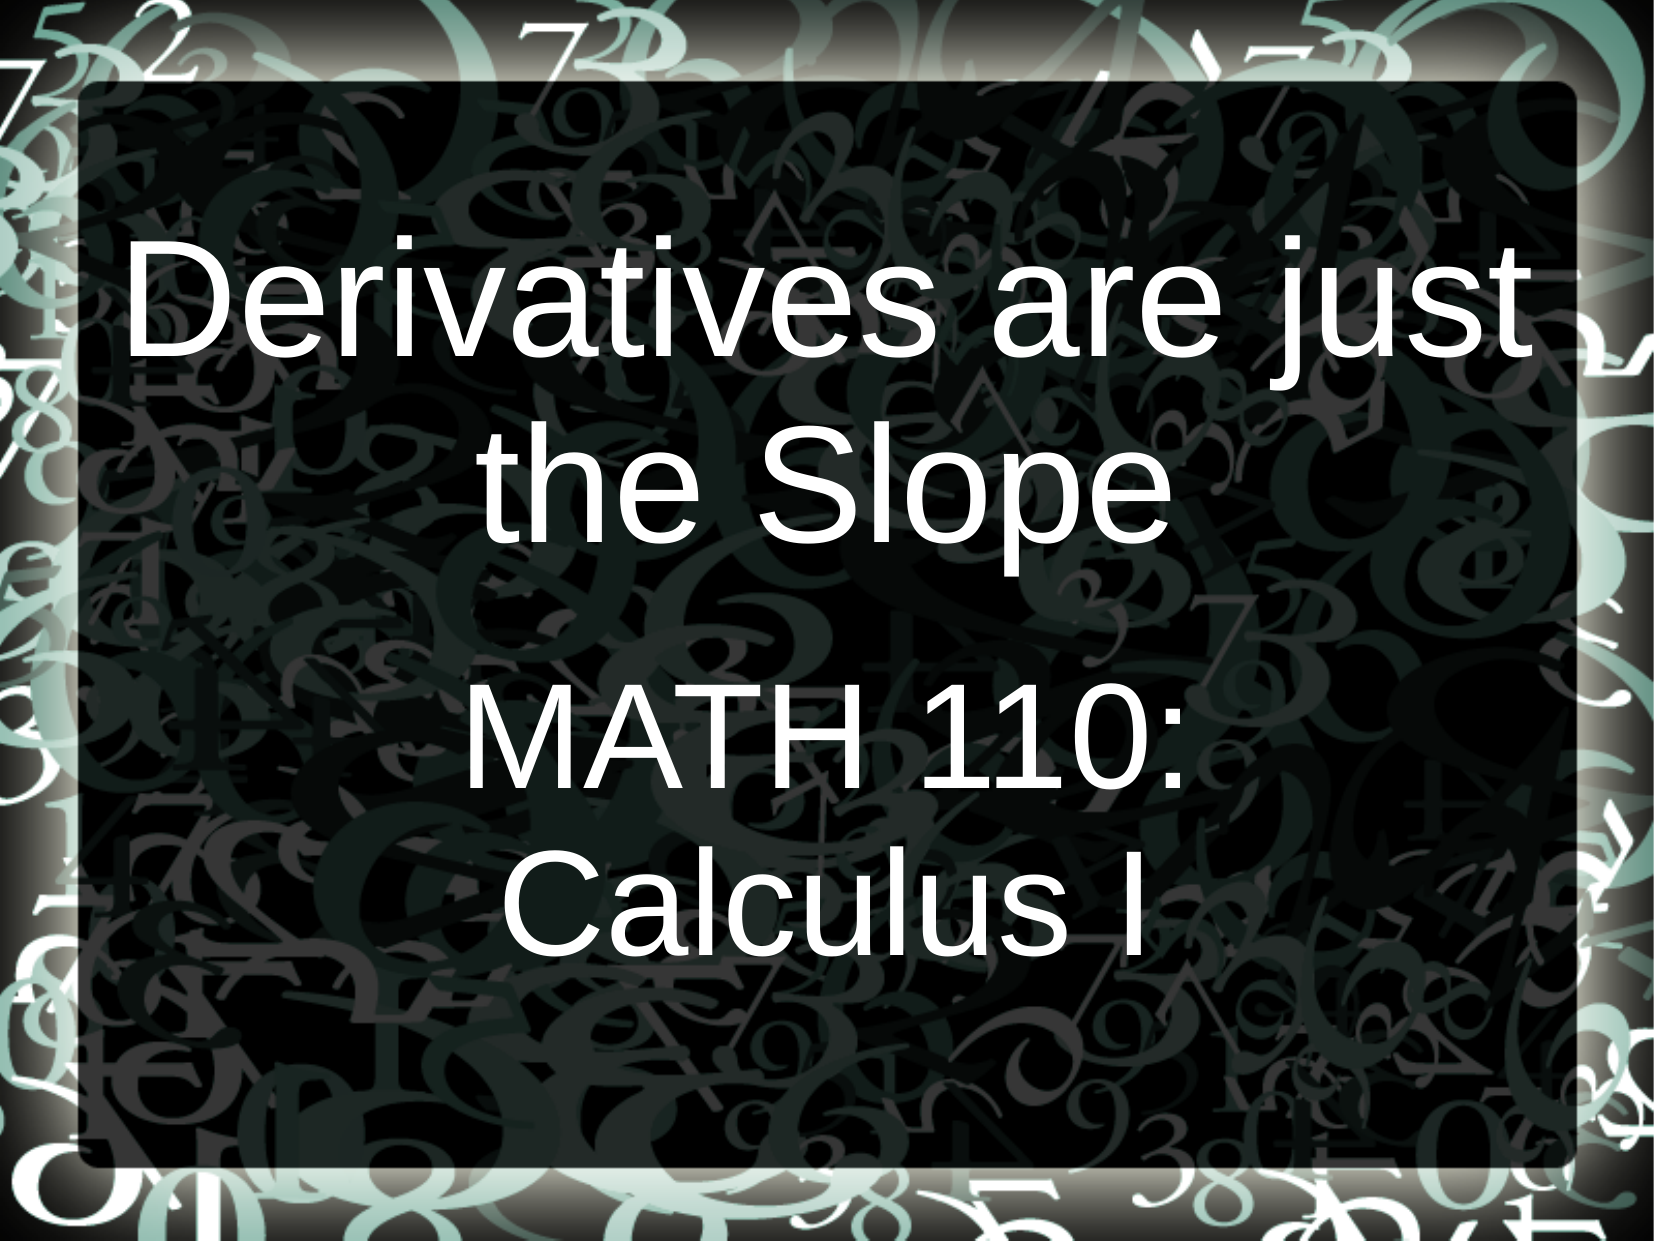

Derivatives are just the Slope
MATH 110:
Calculus I